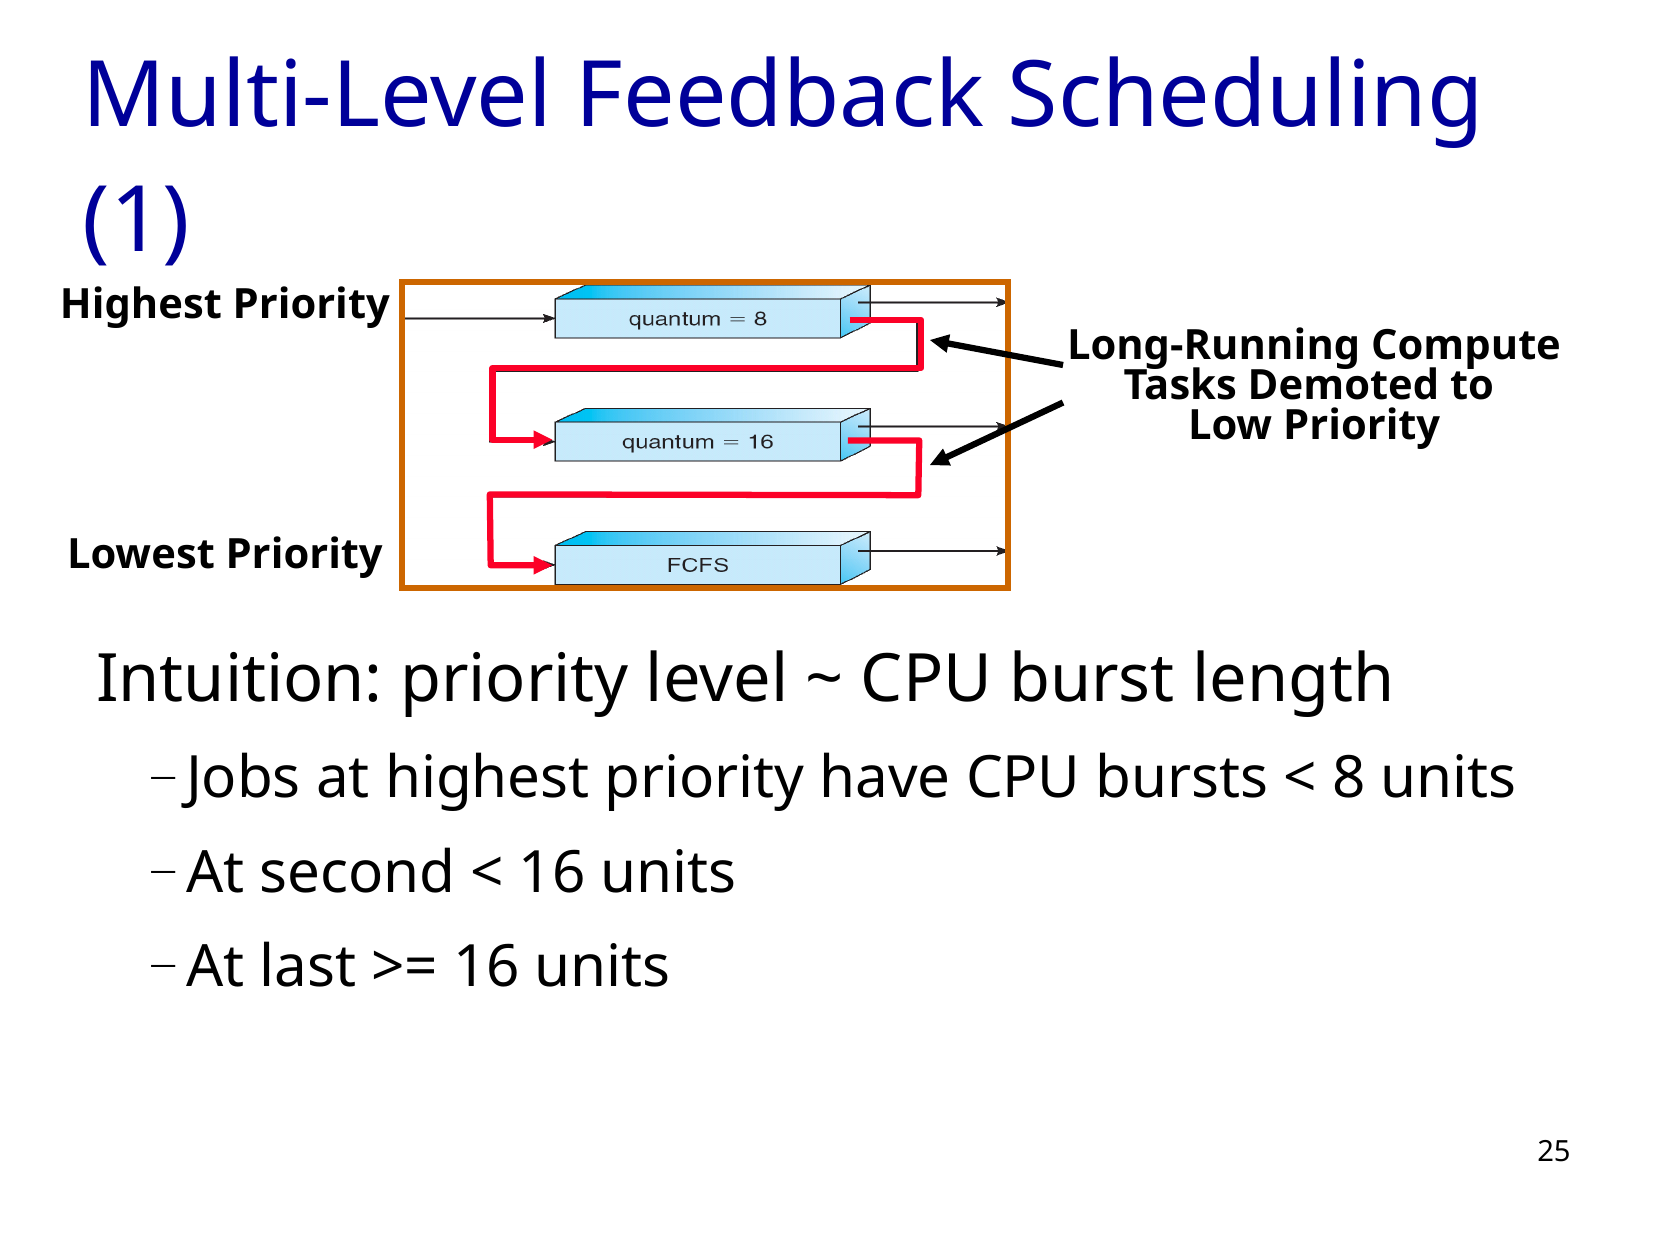

# Multi-Level Feedback Scheduling (1)
Highest Priority
Long-Running Compute
Tasks Demoted to
Low Priority
Lowest Priority
Intuition: priority level ~ CPU burst length
Jobs at highest priority have CPU bursts < 8 units
At second < 16 units
At last >= 16 units
25